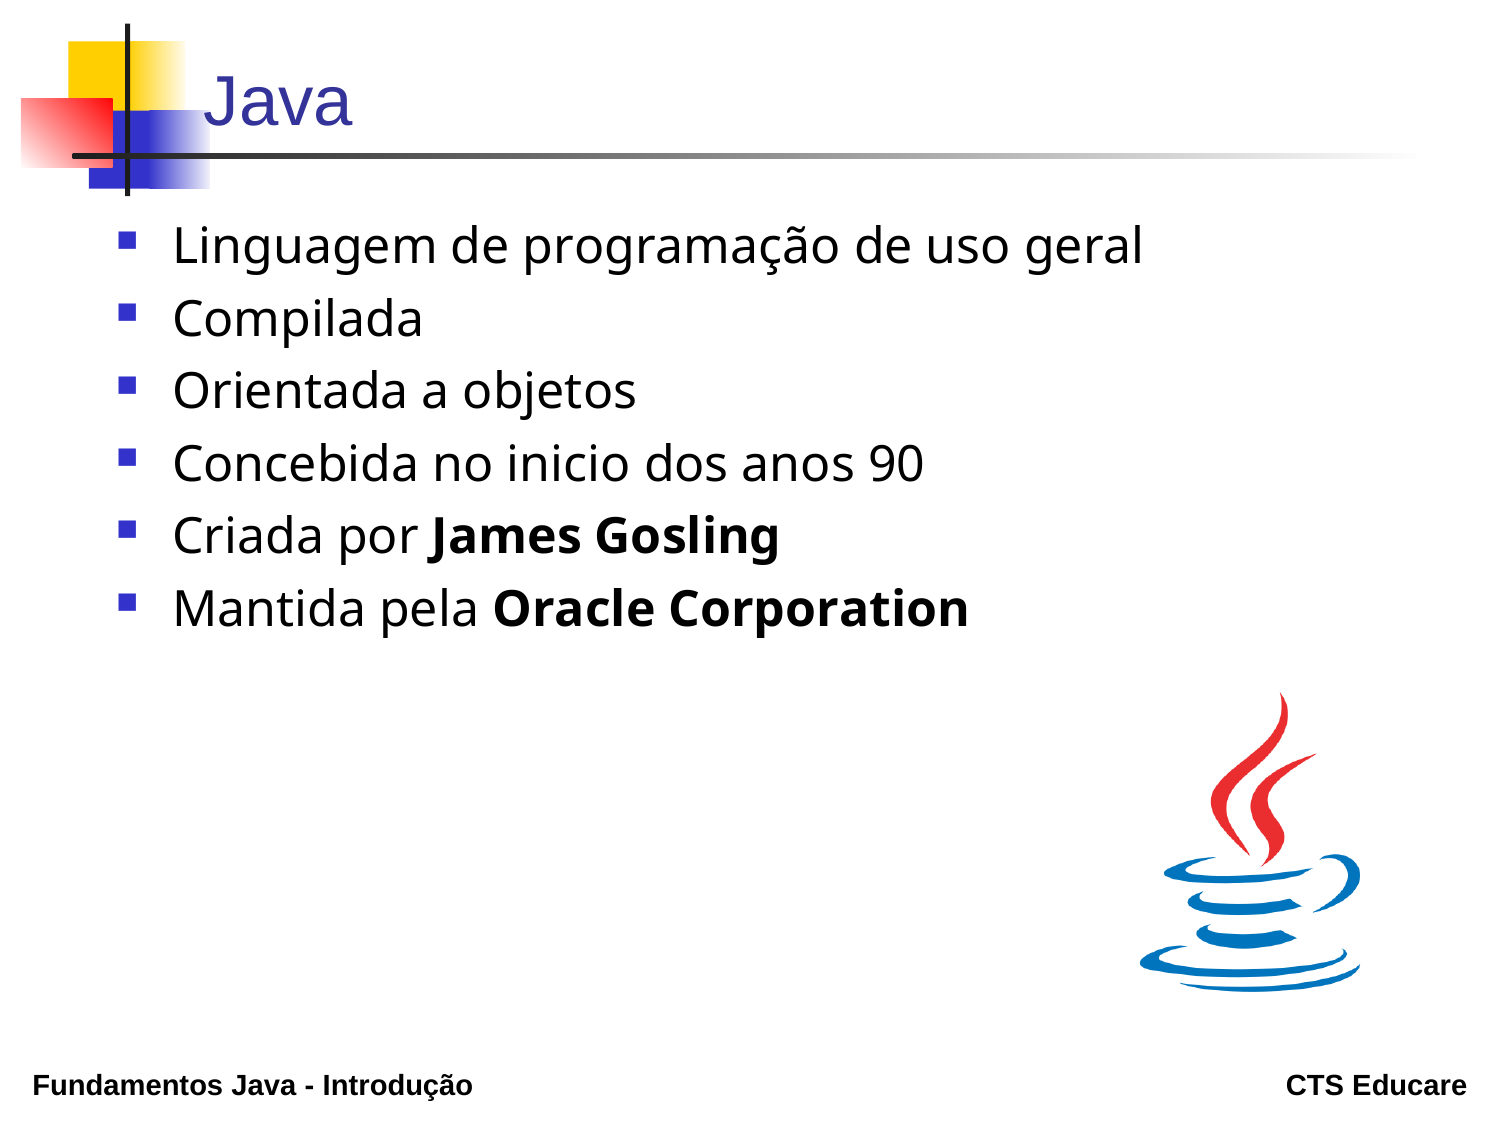

# Java
Linguagem de programação de uso geral
Compilada
Orientada a objetos
Concebida no inicio dos anos 90
Criada por James Gosling
Mantida pela Oracle Corporation